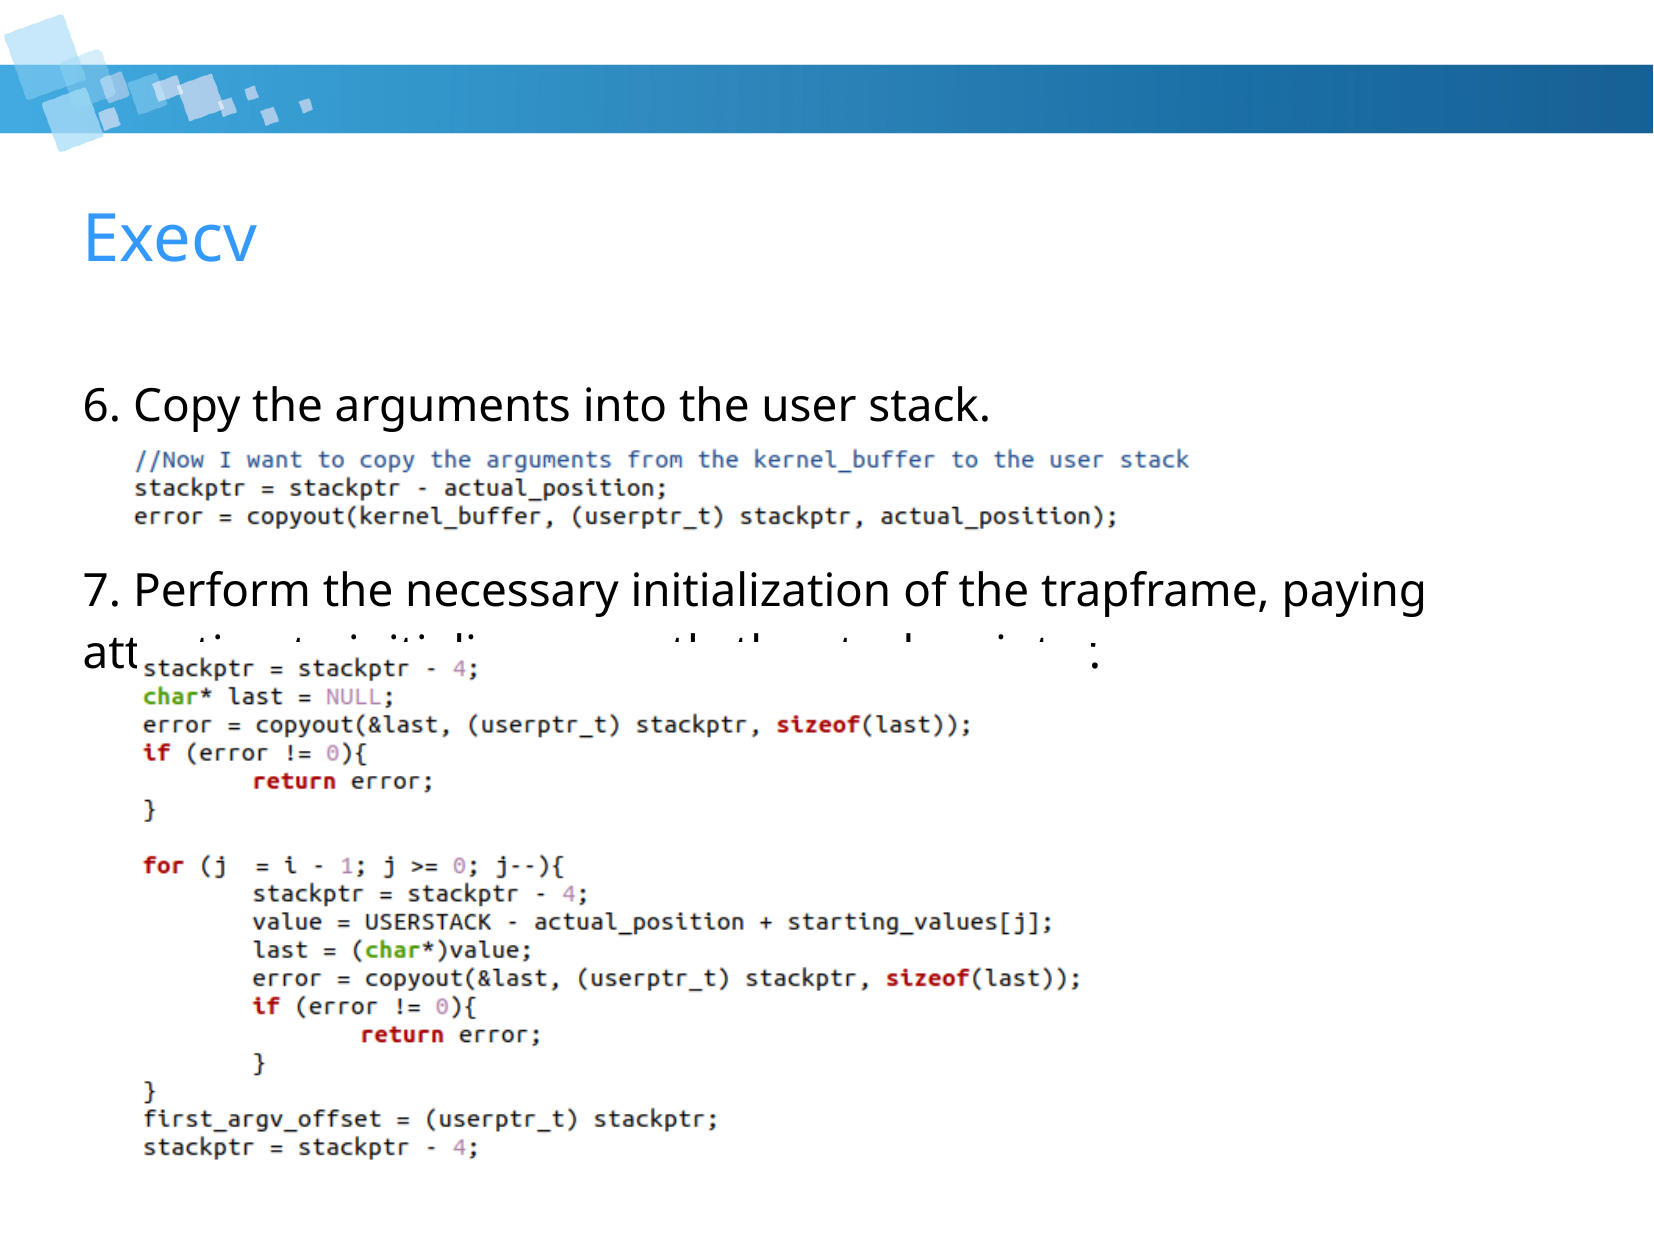

# Execv
6. Copy the arguments into the user stack.
7. Perform the necessary initialization of the trapframe, paying attention to initialize correctly the stack pointer.